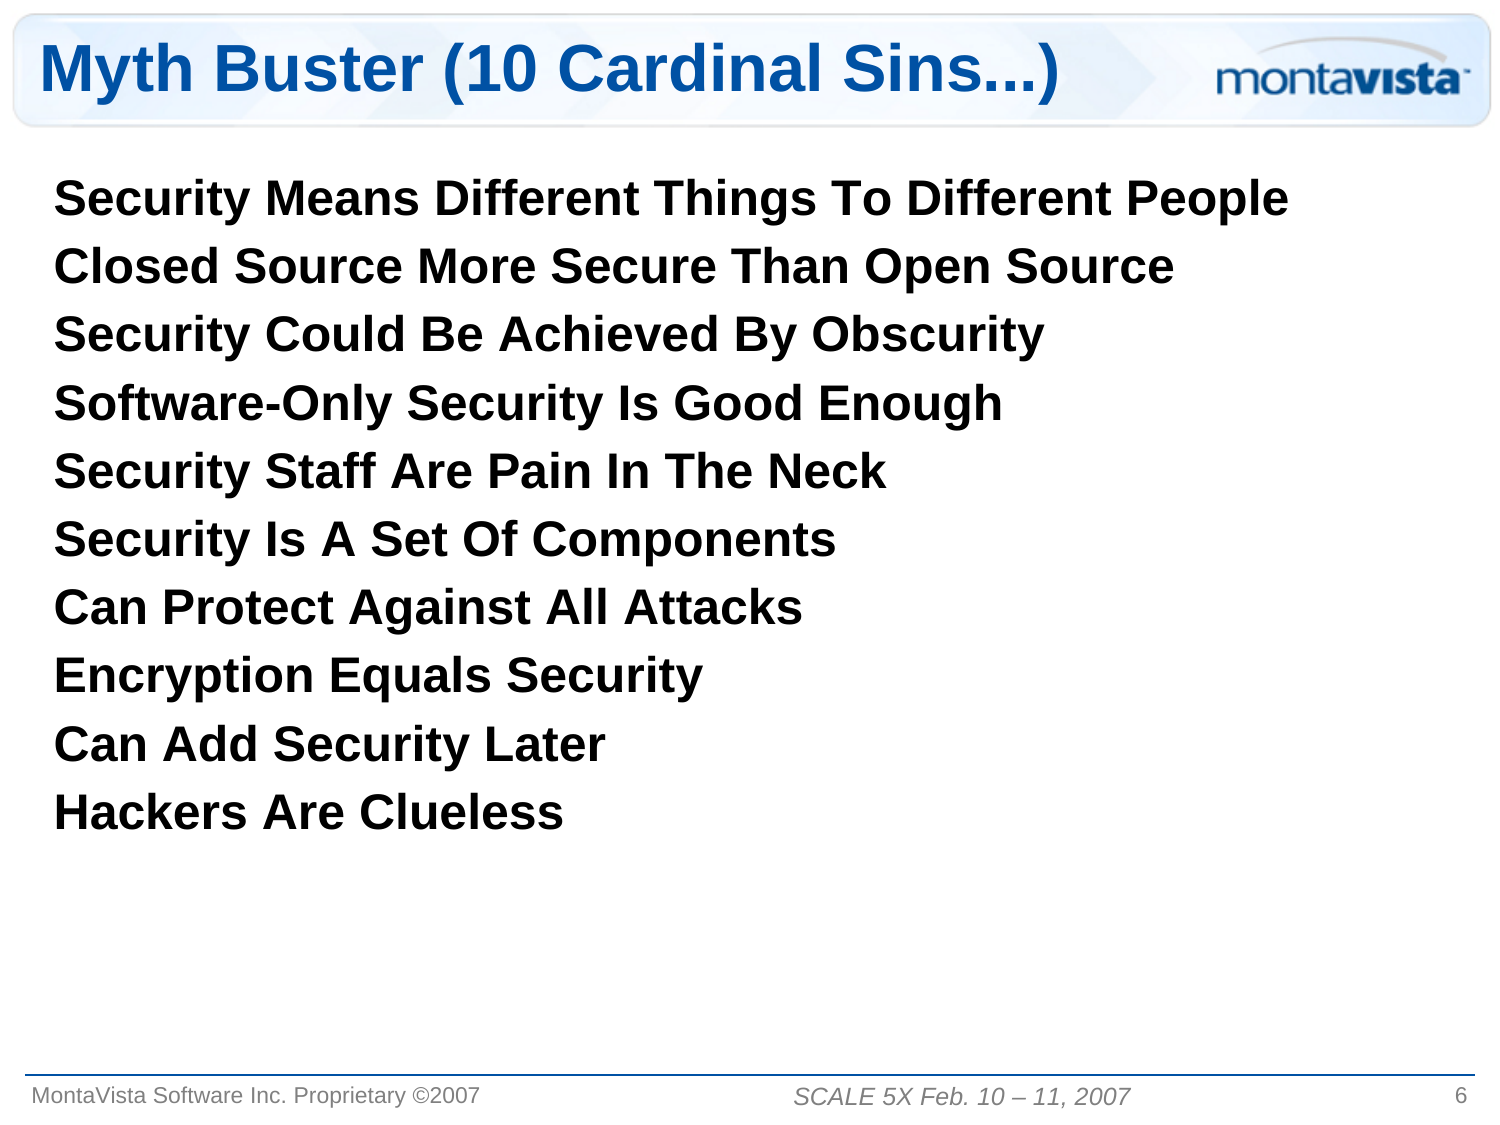

# Myth Buster (10 Cardinal Sins...)
 Security Means Different Things To Different People
 Closed Source More Secure Than Open Source
 Security Could Be Achieved By Obscurity
 Software-Only Security Is Good Enough
 Security Staff Are Pain In The Neck
 Security Is A Set Of Components
 Can Protect Against All Attacks
 Encryption Equals Security
 Can Add Security Later
 Hackers Are Clueless
6